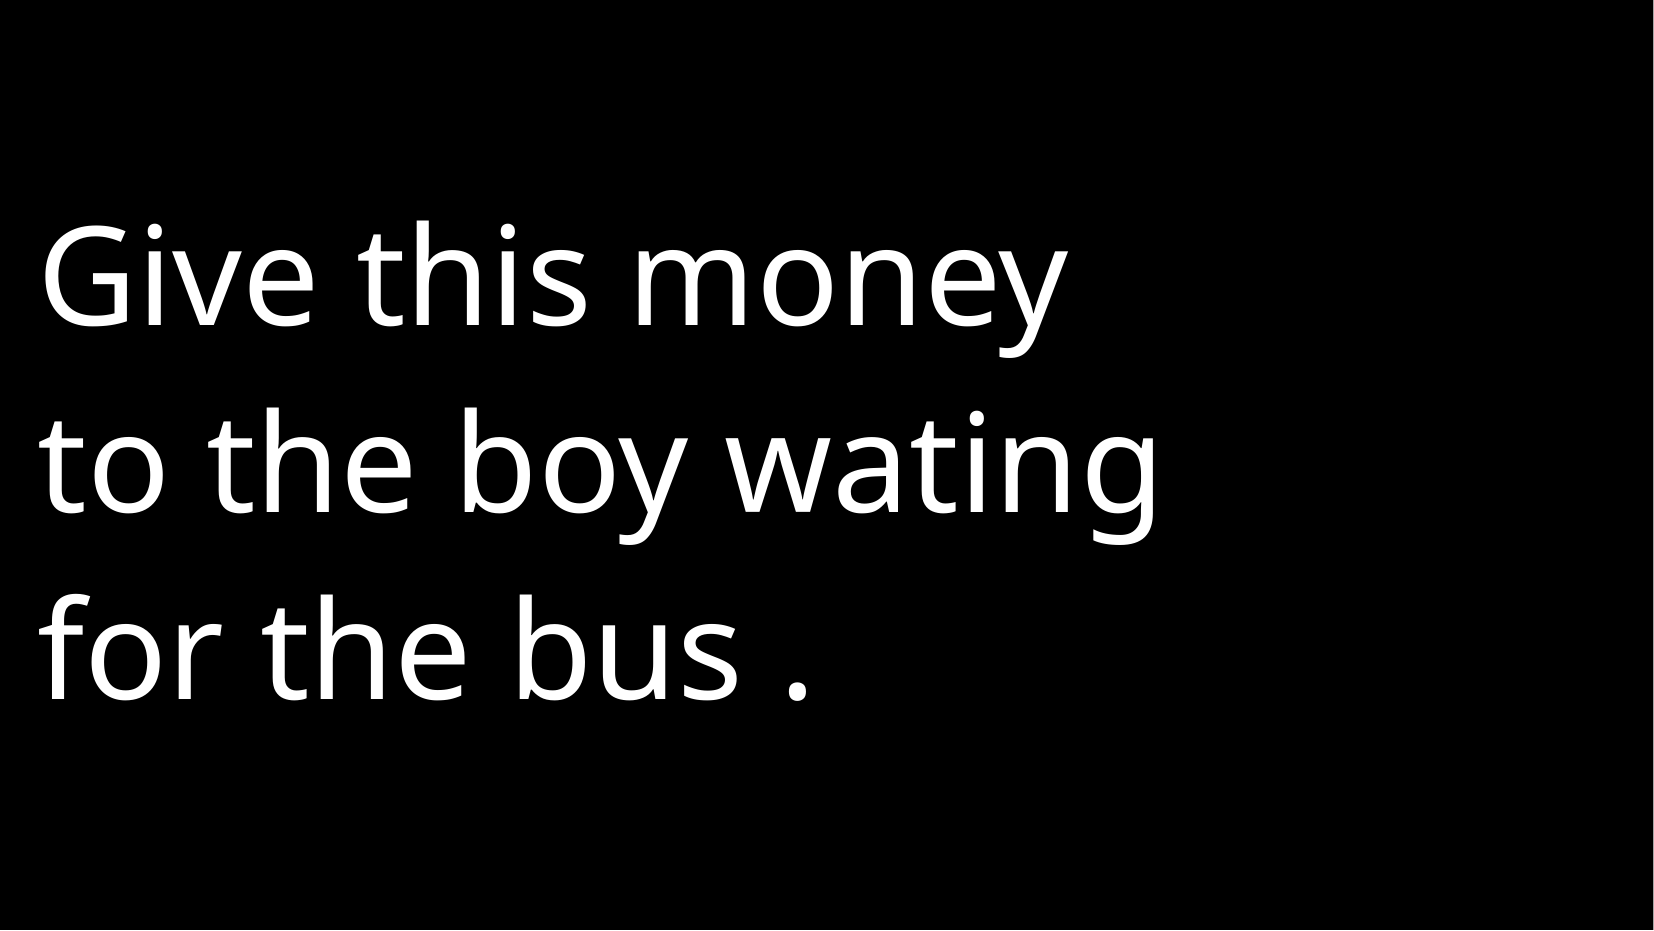

# Give this money to the boy wating for the bus .